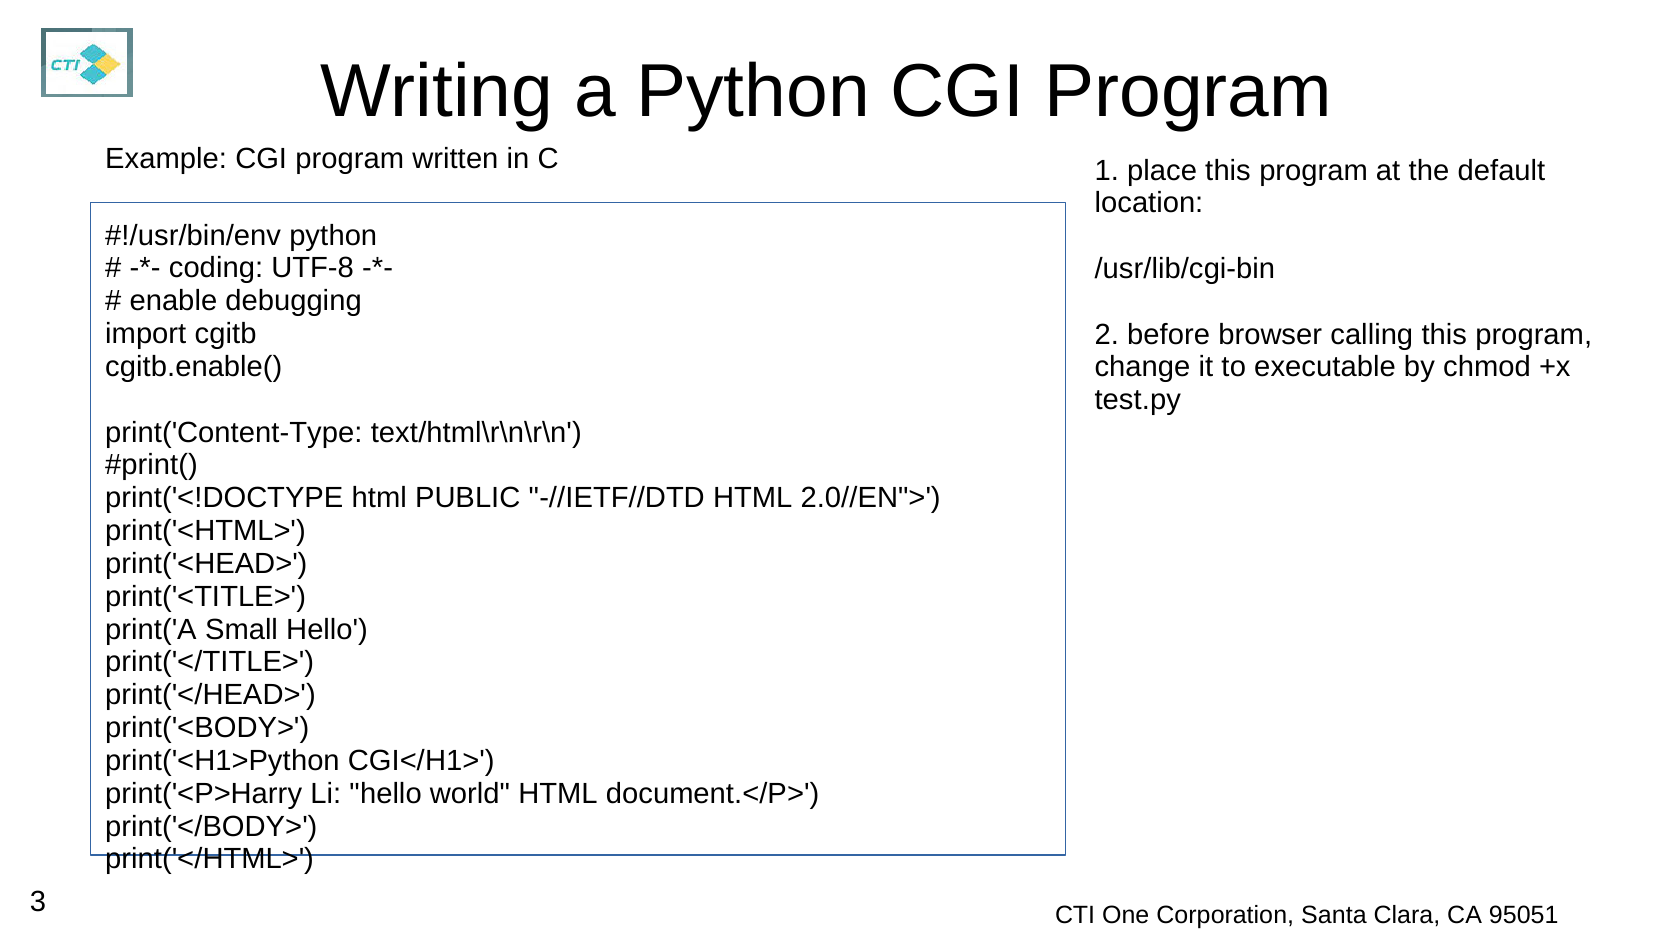

# Writing a Python CGI Program
Example: CGI program written in C
1. place this program at the default location:
/usr/lib/cgi-bin
2. before browser calling this program, change it to executable by chmod +x test.py
#!/usr/bin/env python
# -*- coding: UTF-8 -*-
# enable debugging
import cgitb
cgitb.enable()
print('Content-Type: text/html\r\n\r\n')
#print()
print('<!DOCTYPE html PUBLIC "-//IETF//DTD HTML 2.0//EN">')
print('<HTML>')
print('<HEAD>')
print('<TITLE>')
print('A Small Hello')
print('</TITLE>')
print('</HEAD>')
print('<BODY>')
print('<H1>Python CGI</H1>')
print('<P>Harry Li: "hello world" HTML document.</P>')
print('</BODY>')
print('</HTML>')
3
CTI One Corporation, Santa Clara, CA 95051